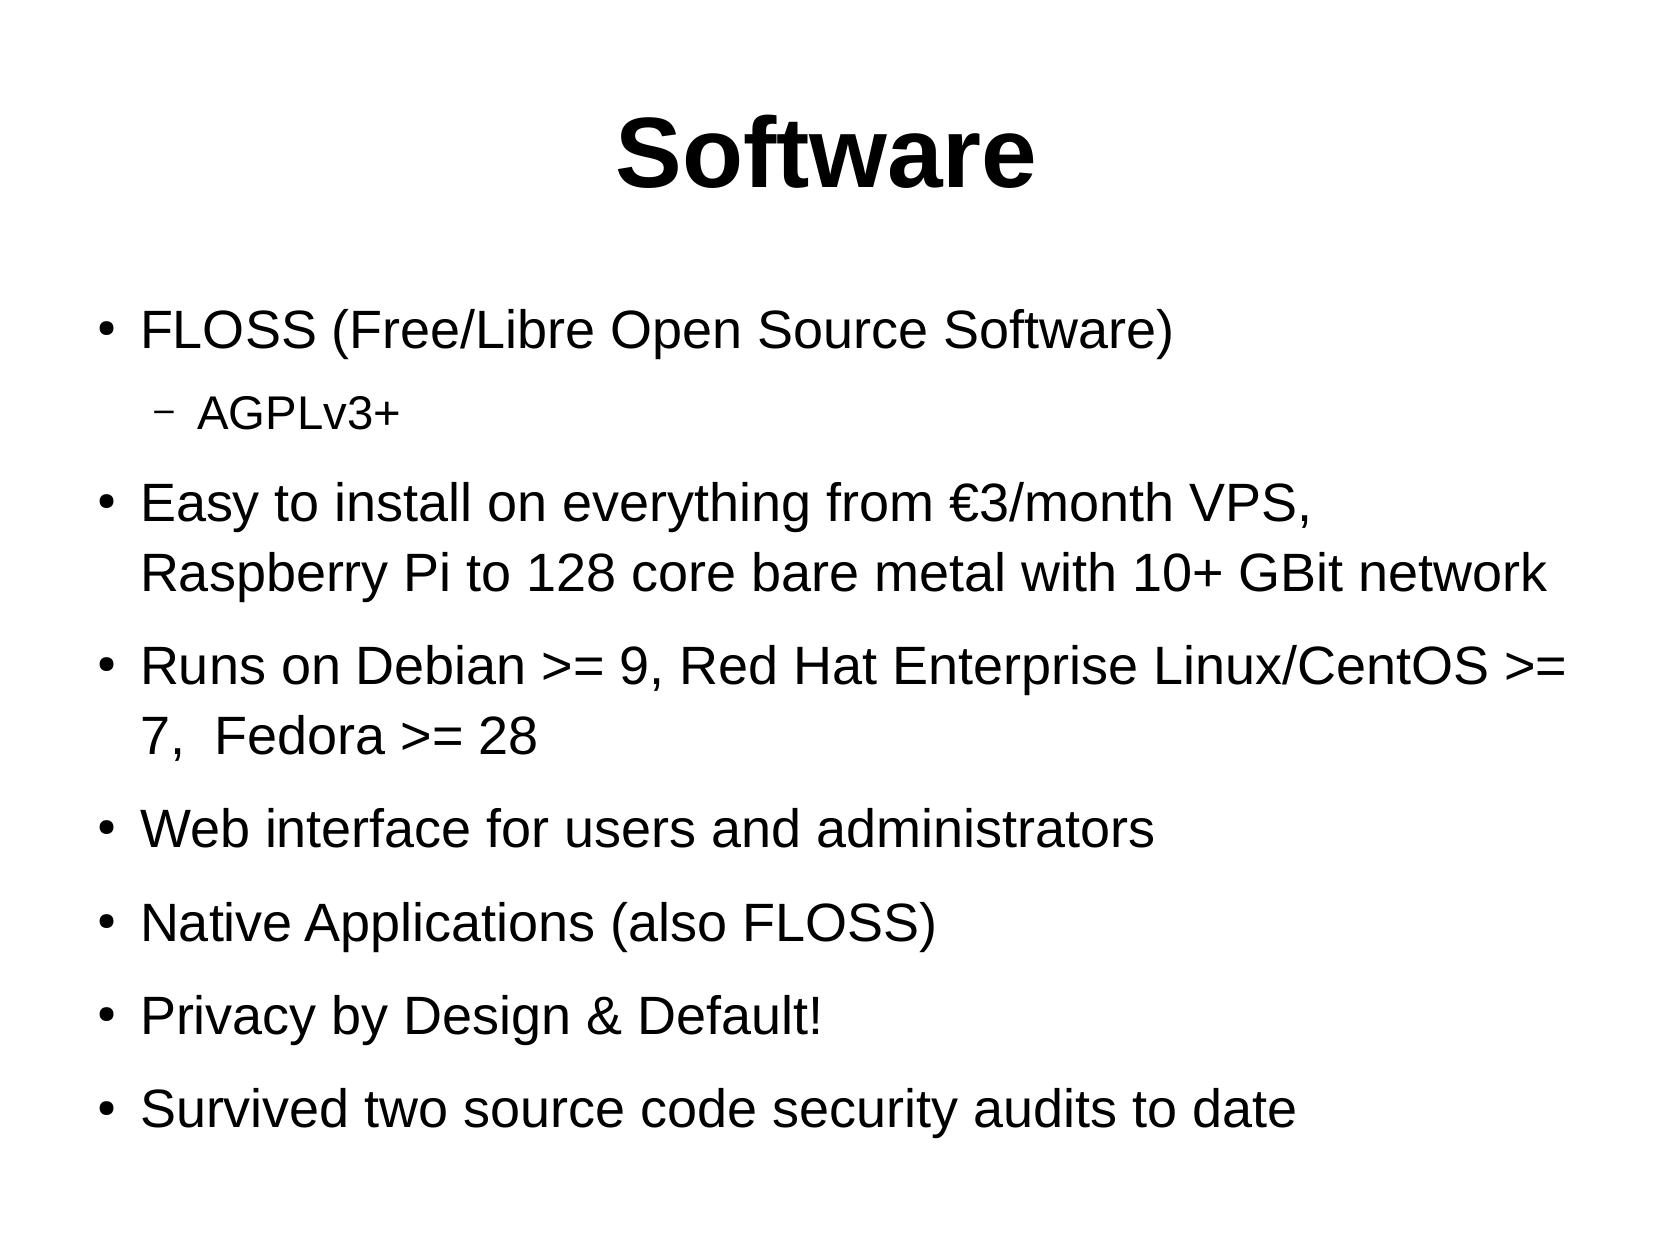

# Software
FLOSS (Free/Libre Open Source Software)
AGPLv3+
Easy to install on everything from €3/month VPS, Raspberry Pi to 128 core bare metal with 10+ GBit network
Runs on Debian >= 9, Red Hat Enterprise Linux/CentOS >= 7, Fedora >= 28
Web interface for users and administrators
Native Applications (also FLOSS)
Privacy by Design & Default!
Survived two source code security audits to date